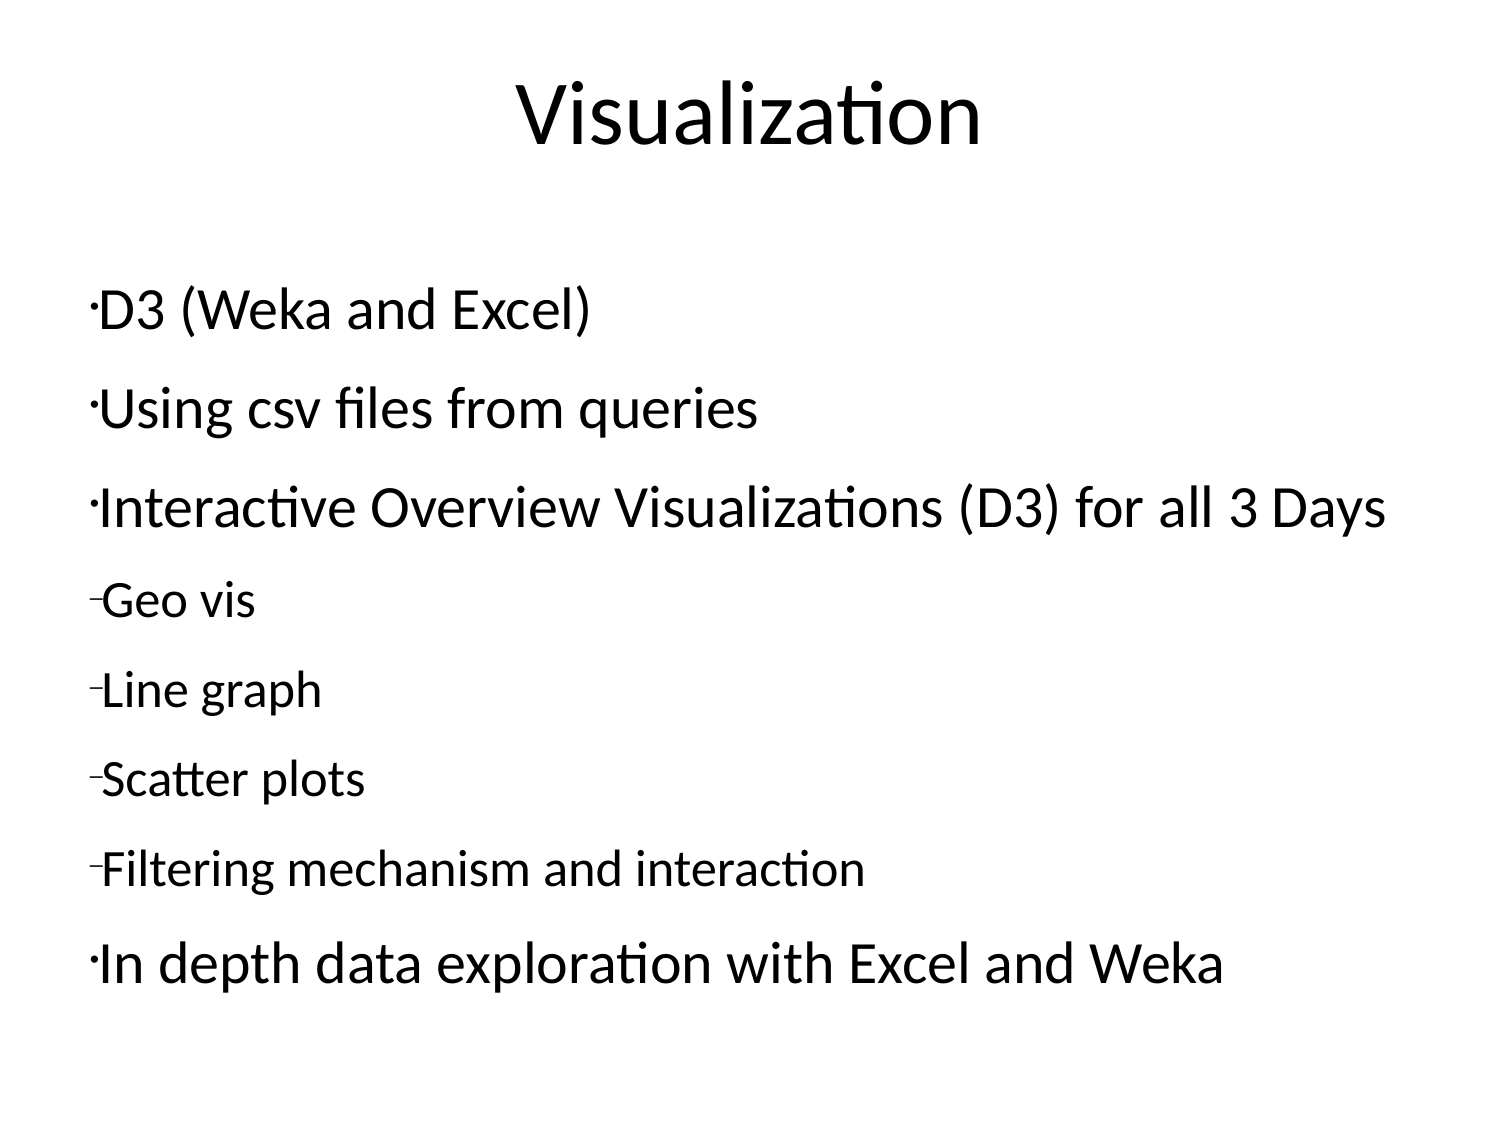

# Visualization
D3 (Weka and Excel)
Using csv files from queries
Interactive Overview Visualizations (D3) for all 3 Days
Geo vis
Line graph
Scatter plots
Filtering mechanism and interaction
In depth data exploration with Excel and Weka